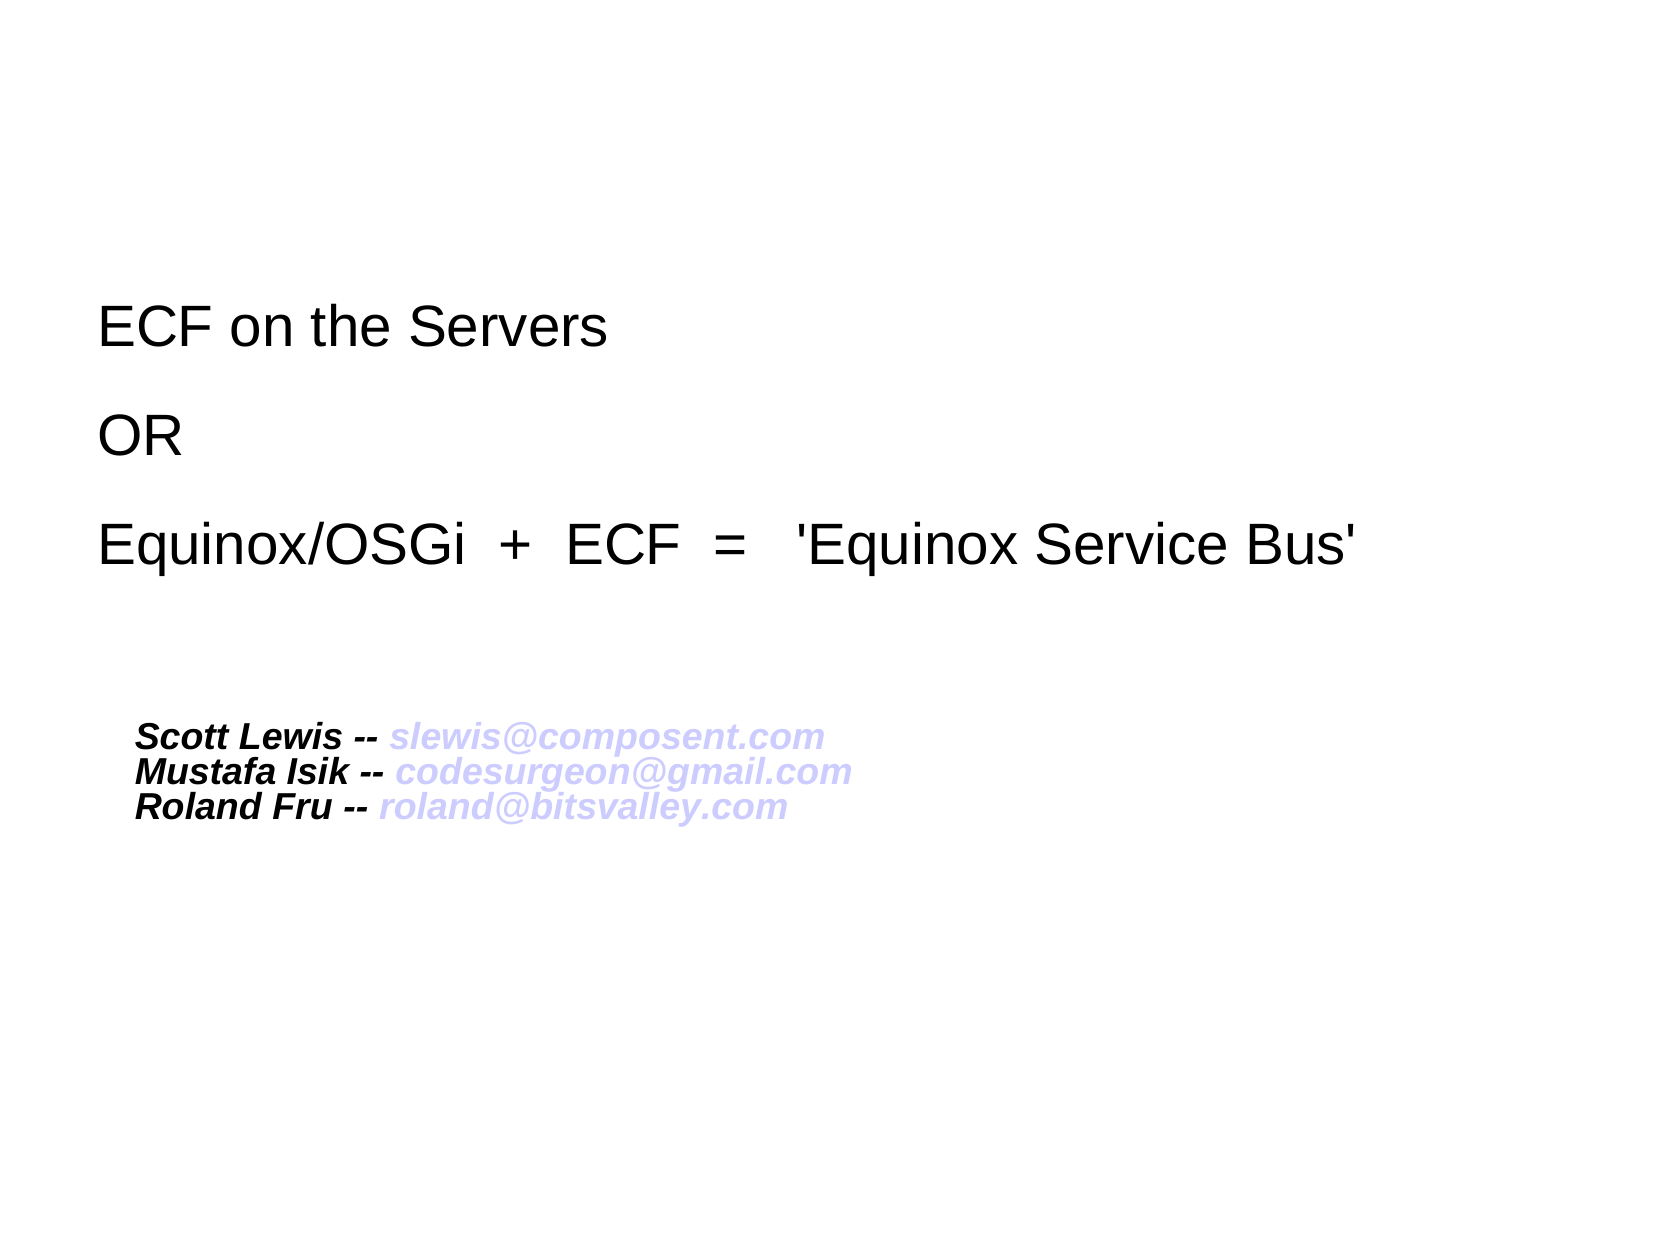

# ECF on the Servers OR Equinox/OSGi + ECF = 'Equinox Service Bus'
Scott Lewis -- slewis@composent.com
Mustafa Isik -- codesurgeon@gmail.com
Roland Fru -- roland@bitsvalley.com